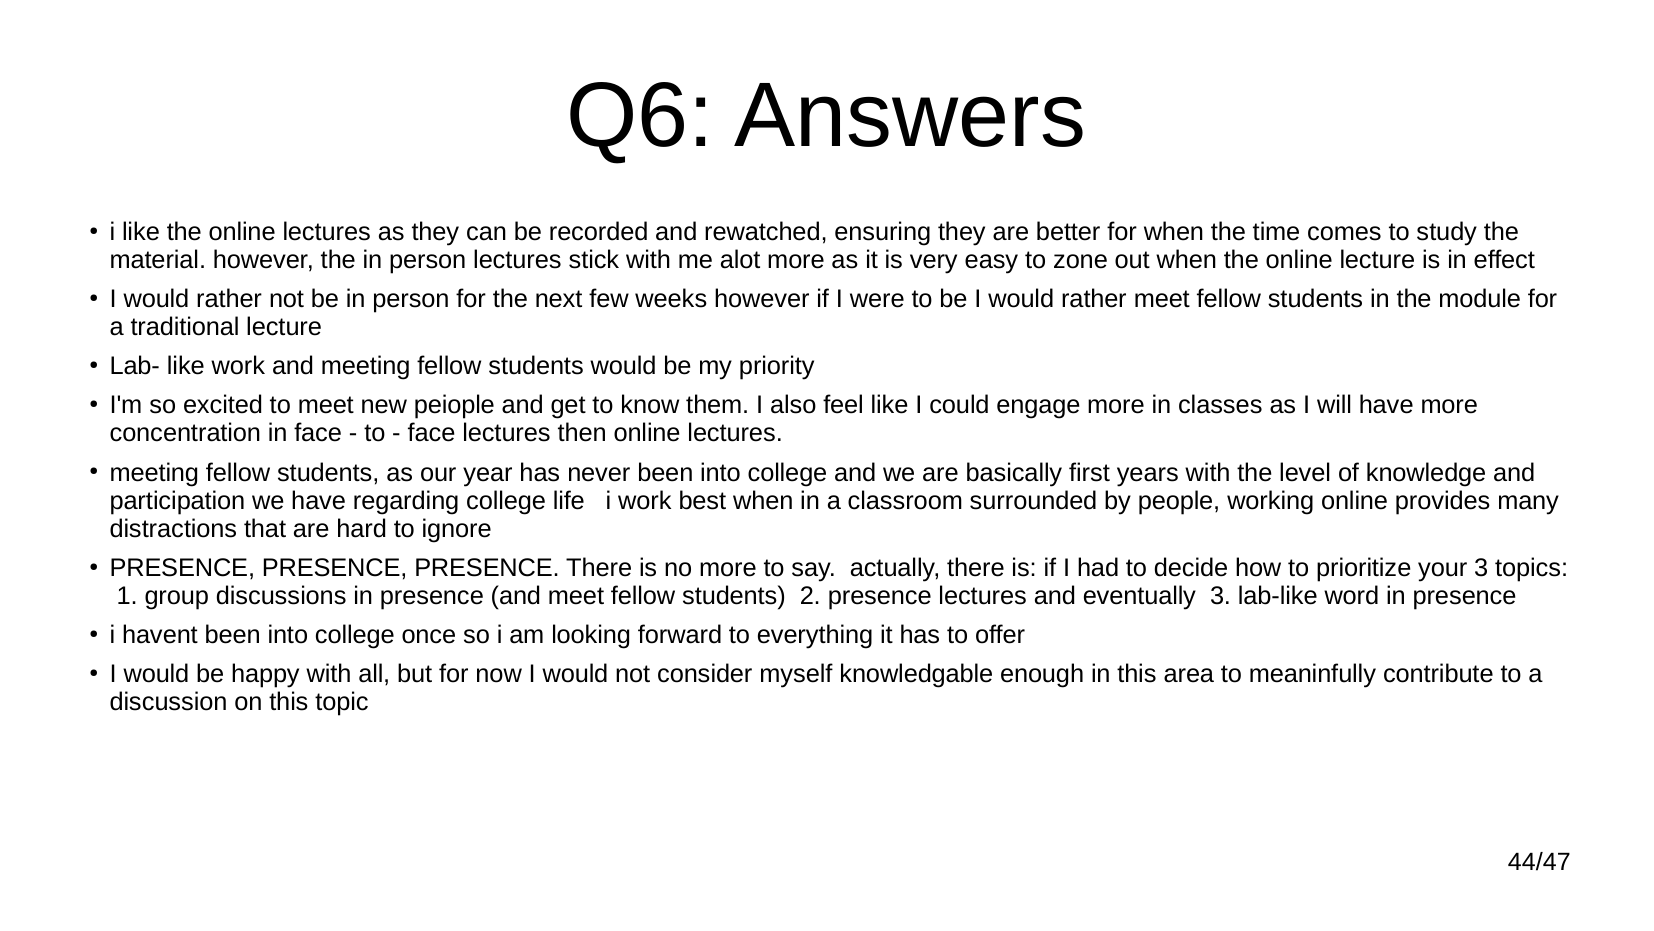

# Q6: Answers
i like the online lectures as they can be recorded and rewatched, ensuring they are better for when the time comes to study the material. however, the in person lectures stick with me alot more as it is very easy to zone out when the online lecture is in effect
I would rather not be in person for the next few weeks however if I were to be I would rather meet fellow students in the module for a traditional lecture
Lab- like work and meeting fellow students would be my priority
I'm so excited to meet new peiople and get to know them. I also feel like I could engage more in classes as I will have more concentration in face - to - face lectures then online lectures.
meeting fellow students, as our year has never been into college and we are basically first years with the level of knowledge and participation we have regarding college life  i work best when in a classroom surrounded by people, working online provides many distractions that are hard to ignore
PRESENCE, PRESENCE, PRESENCE. There is no more to say. actually, there is: if I had to decide how to prioritize your 3 topics: 1. group discussions in presence (and meet fellow students) 2. presence lectures and eventually 3. lab-like word in presence
i havent been into college once so i am looking forward to everything it has to offer
I would be happy with all, but for now I would not consider myself knowledgable enough in this area to meaninfully contribute to a discussion on this topic
44